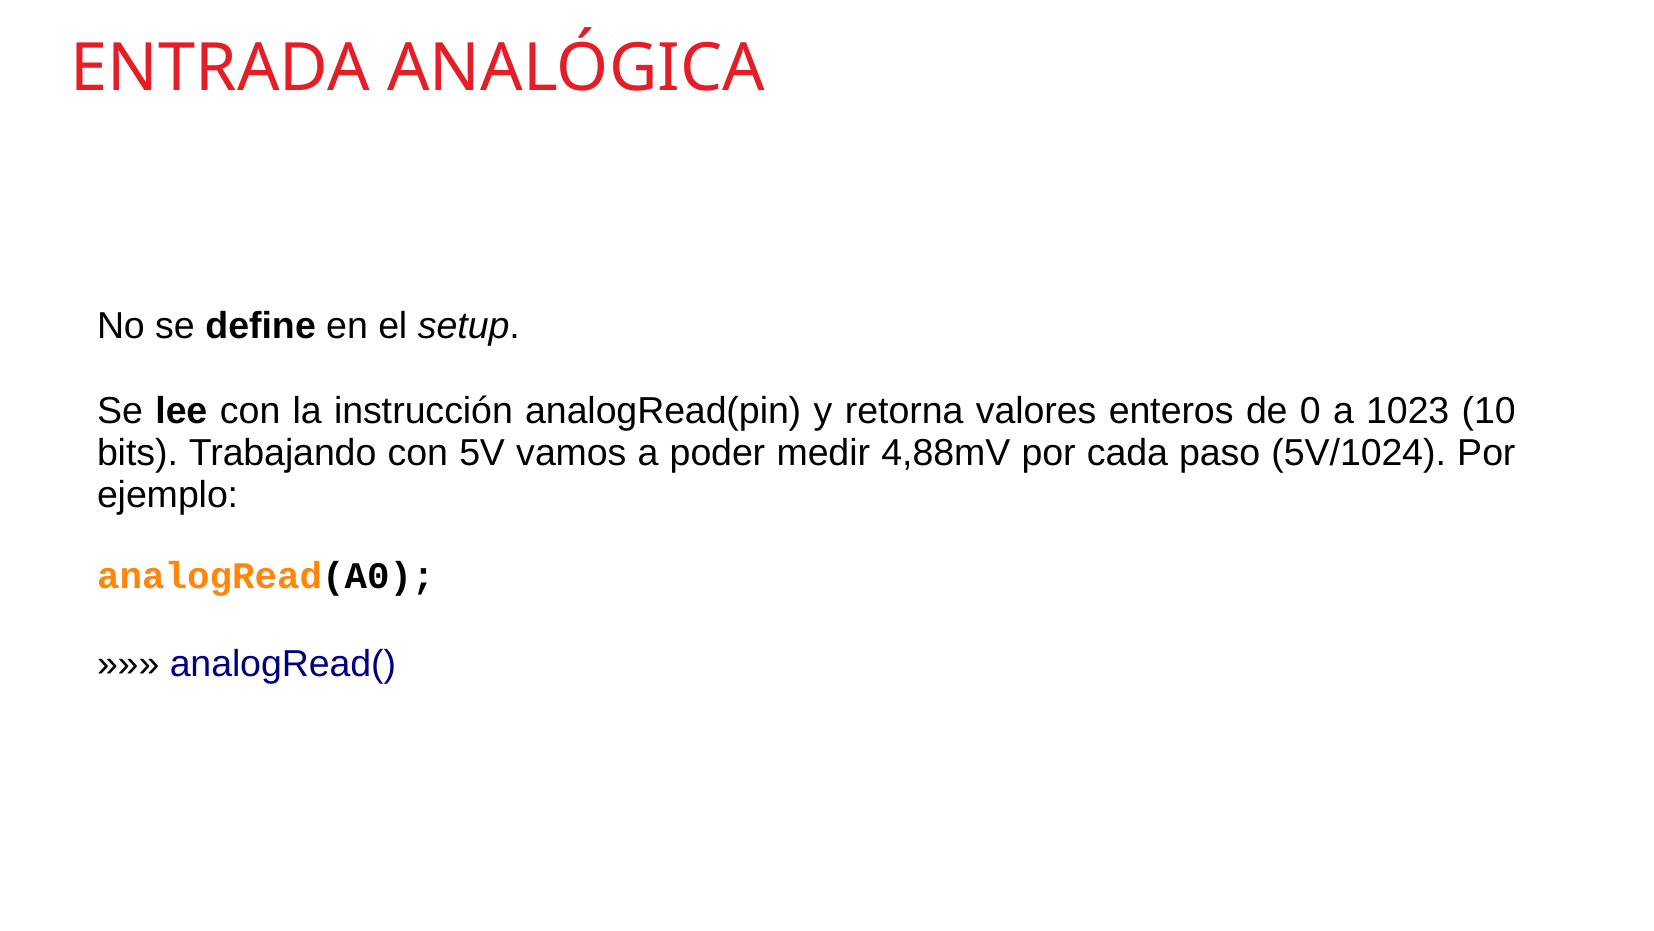

# ENTRADA ANALÓGICA
No se define en el setup.
Se lee con la instrucción analogRead(pin) y retorna valores enteros de 0 a 1023 (10 bits). Trabajando con 5V vamos a poder medir 4,88mV por cada paso (5V/1024). Por ejemplo:
analogRead(A0);
»»» analogRead()